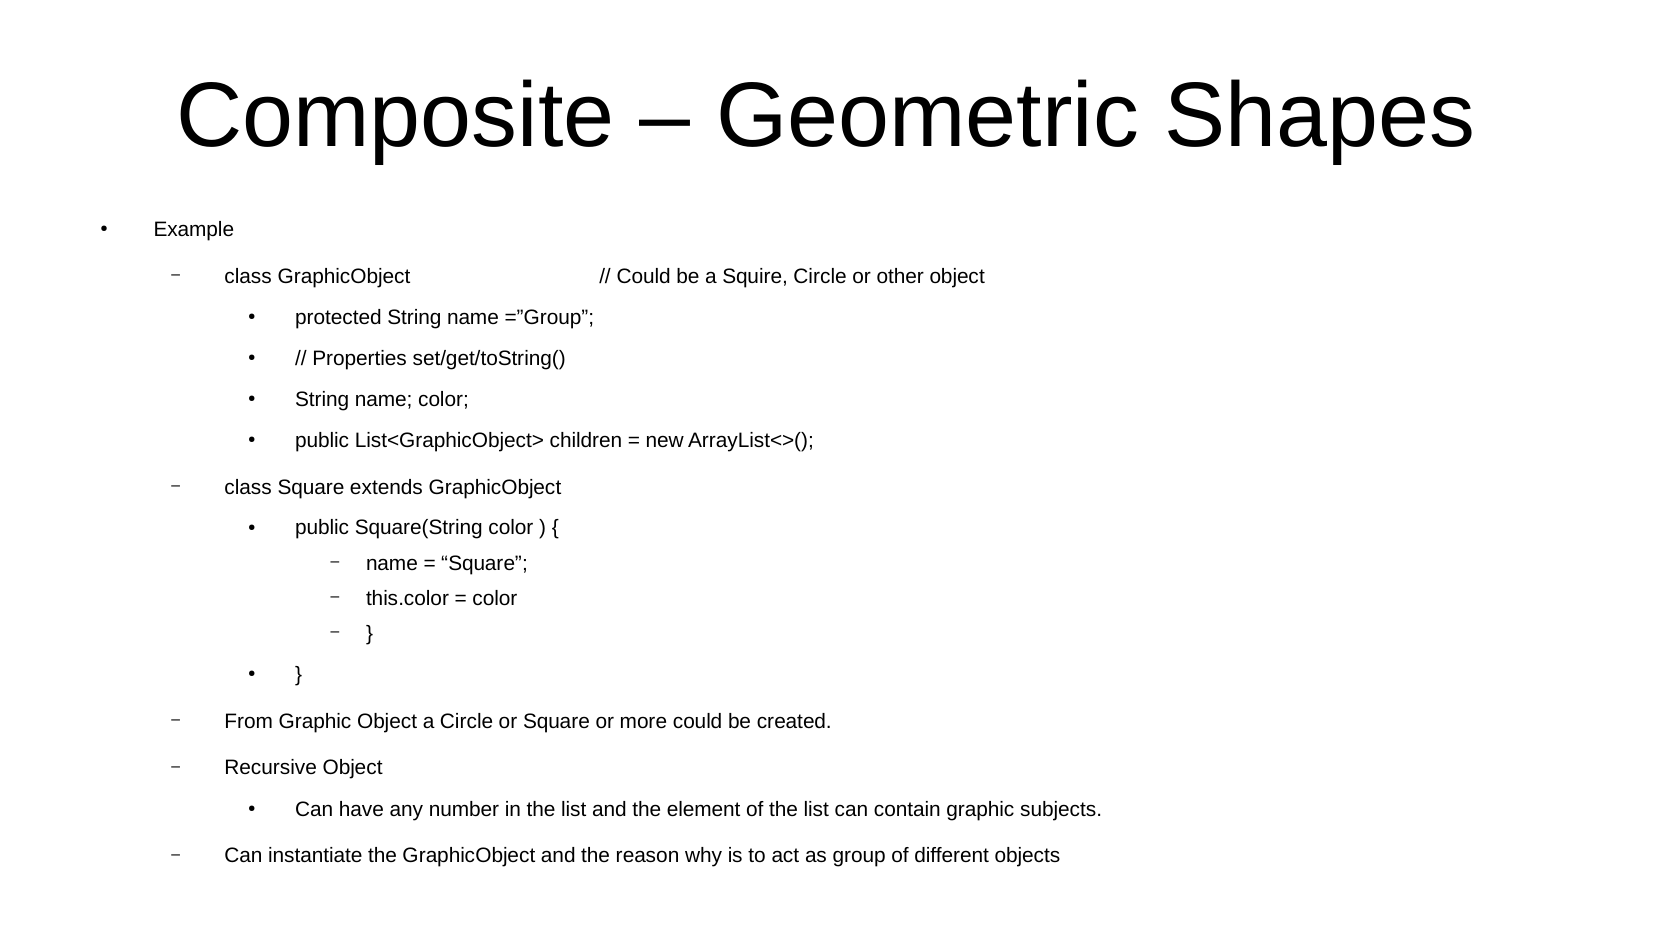

# Composite – Geometric Shapes
Example
class GraphicObject			// Could be a Squire, Circle or other object
protected String name =”Group”;
// Properties set/get/toString()
String name; color;
public List<GraphicObject> children = new ArrayList<>();
class Square extends GraphicObject
public Square(String color ) {
name = “Square”;
this.color = color
}
}
From Graphic Object a Circle or Square or more could be created.
Recursive Object
Can have any number in the list and the element of the list can contain graphic subjects.
Can instantiate the GraphicObject and the reason why is to act as group of different objects